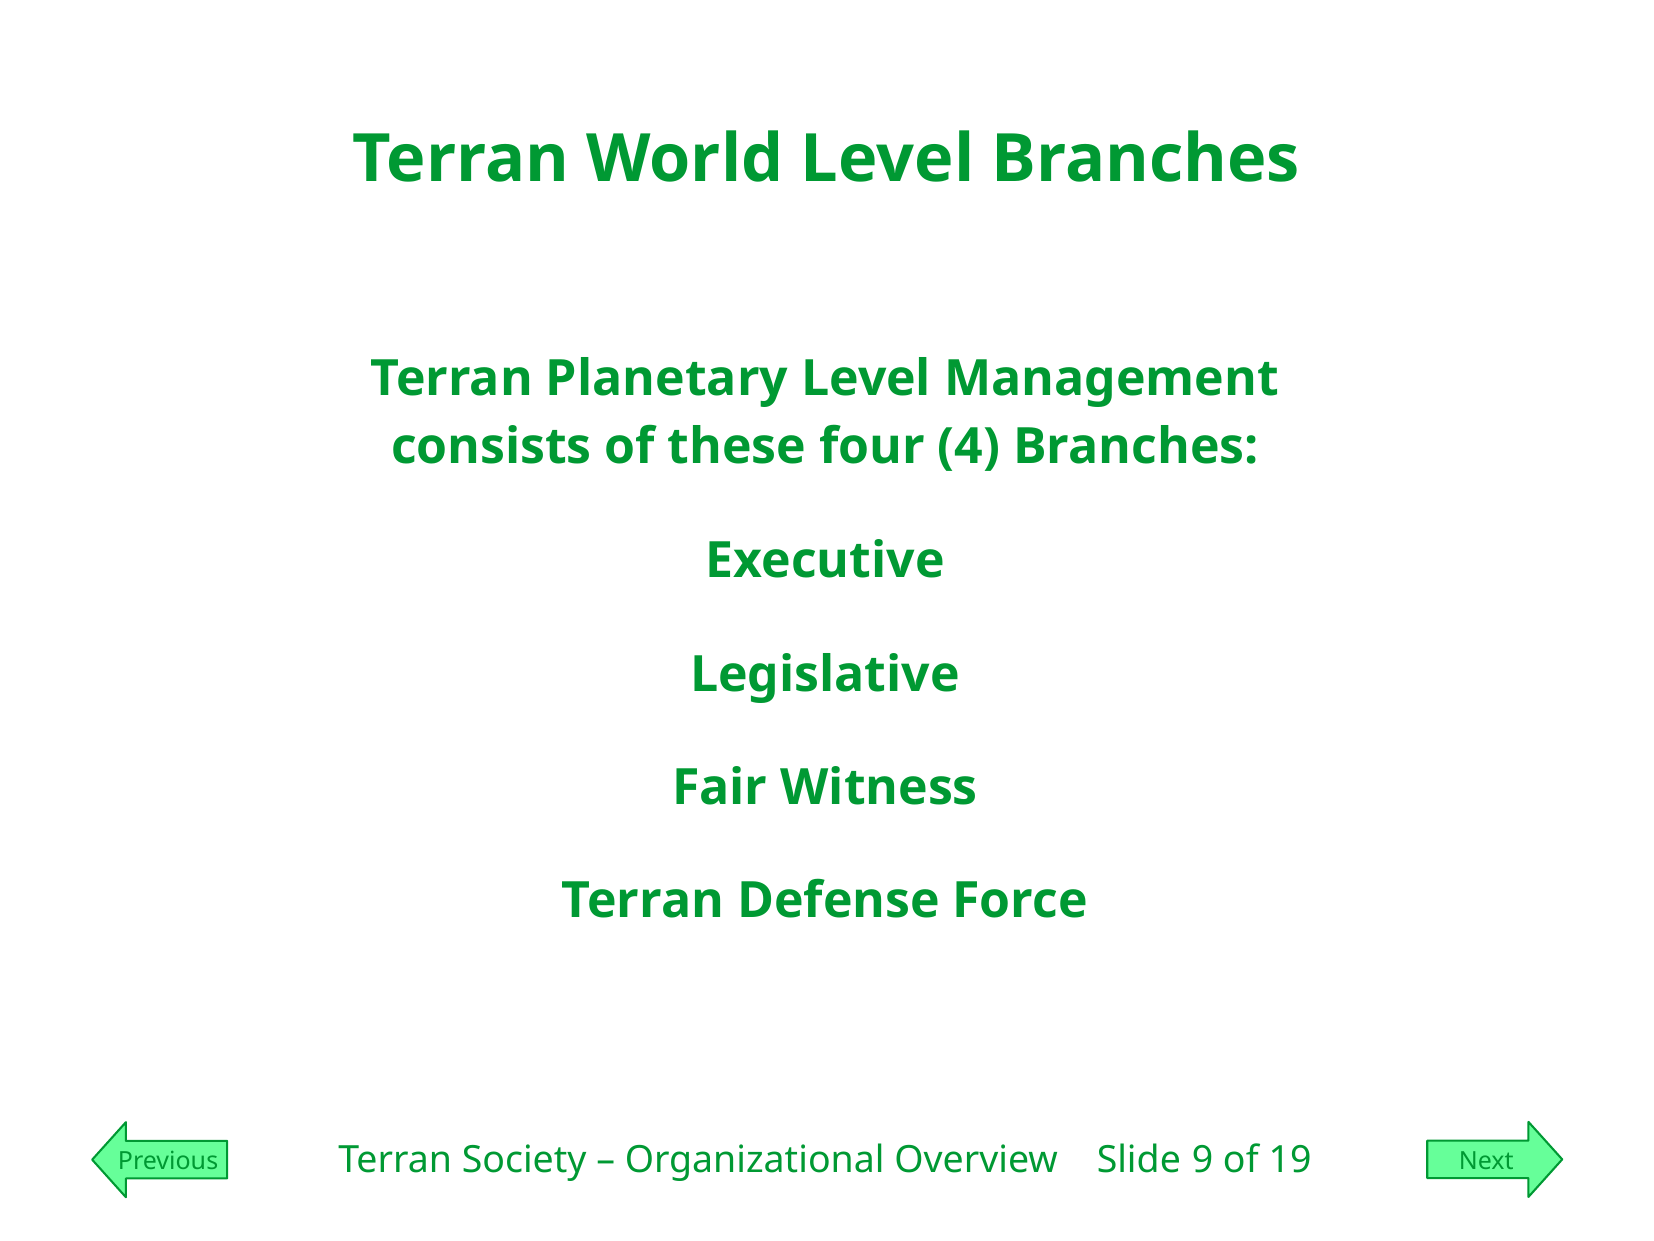

# Terran World Level Branches
Terran Planetary Level Management
consists of these four (4) Branches:
Executive
Legislative
Fair Witness
Terran Defense Force
Next
Previous
Terran Society – Organizational Overview Slide of 19